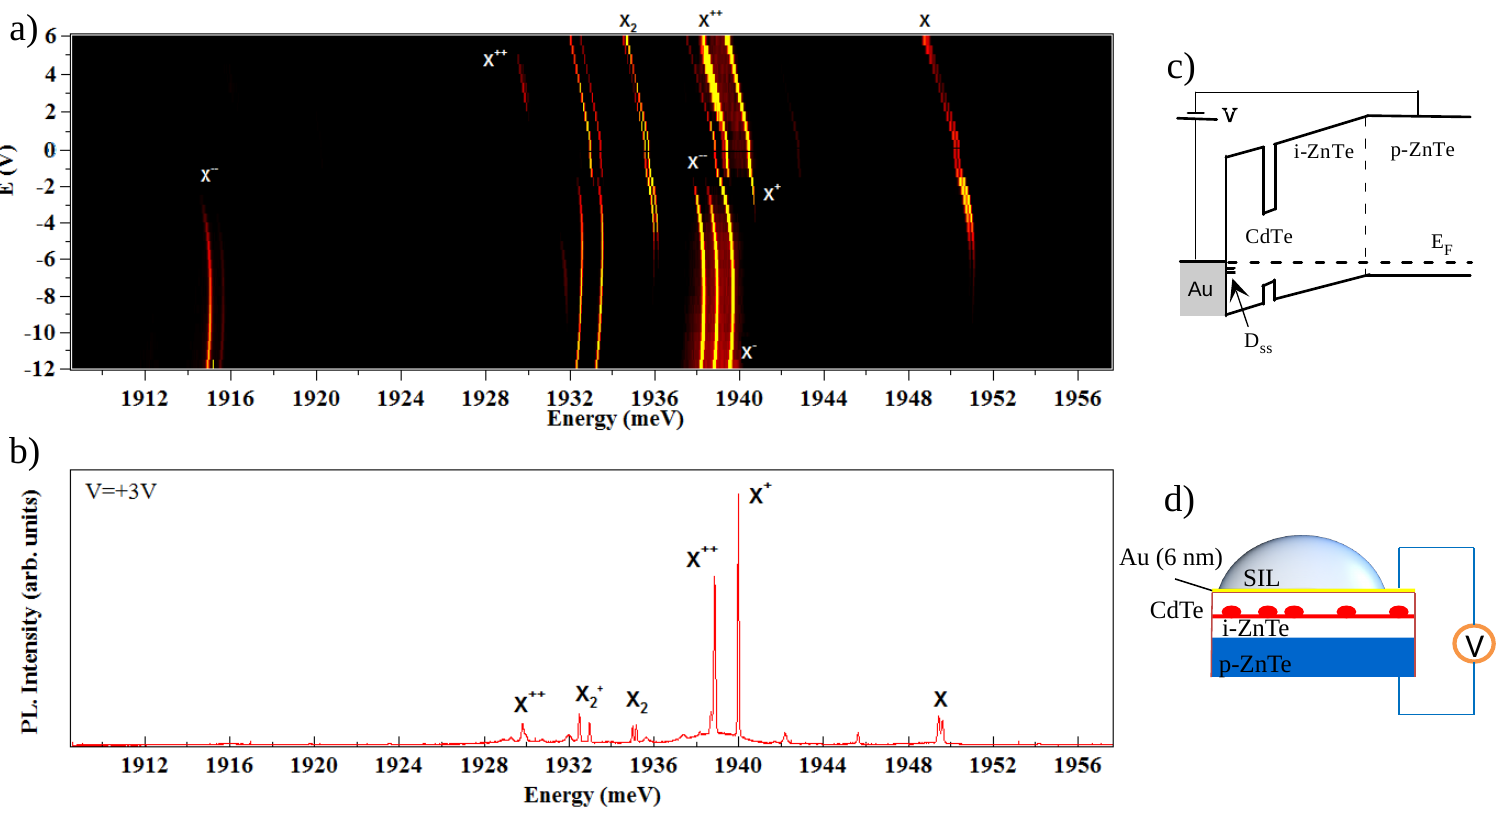

a)
c)
Au
b)
d)
Au (6 nm)
SIL
CdTe
i-ZnTe
V
p-ZnTe